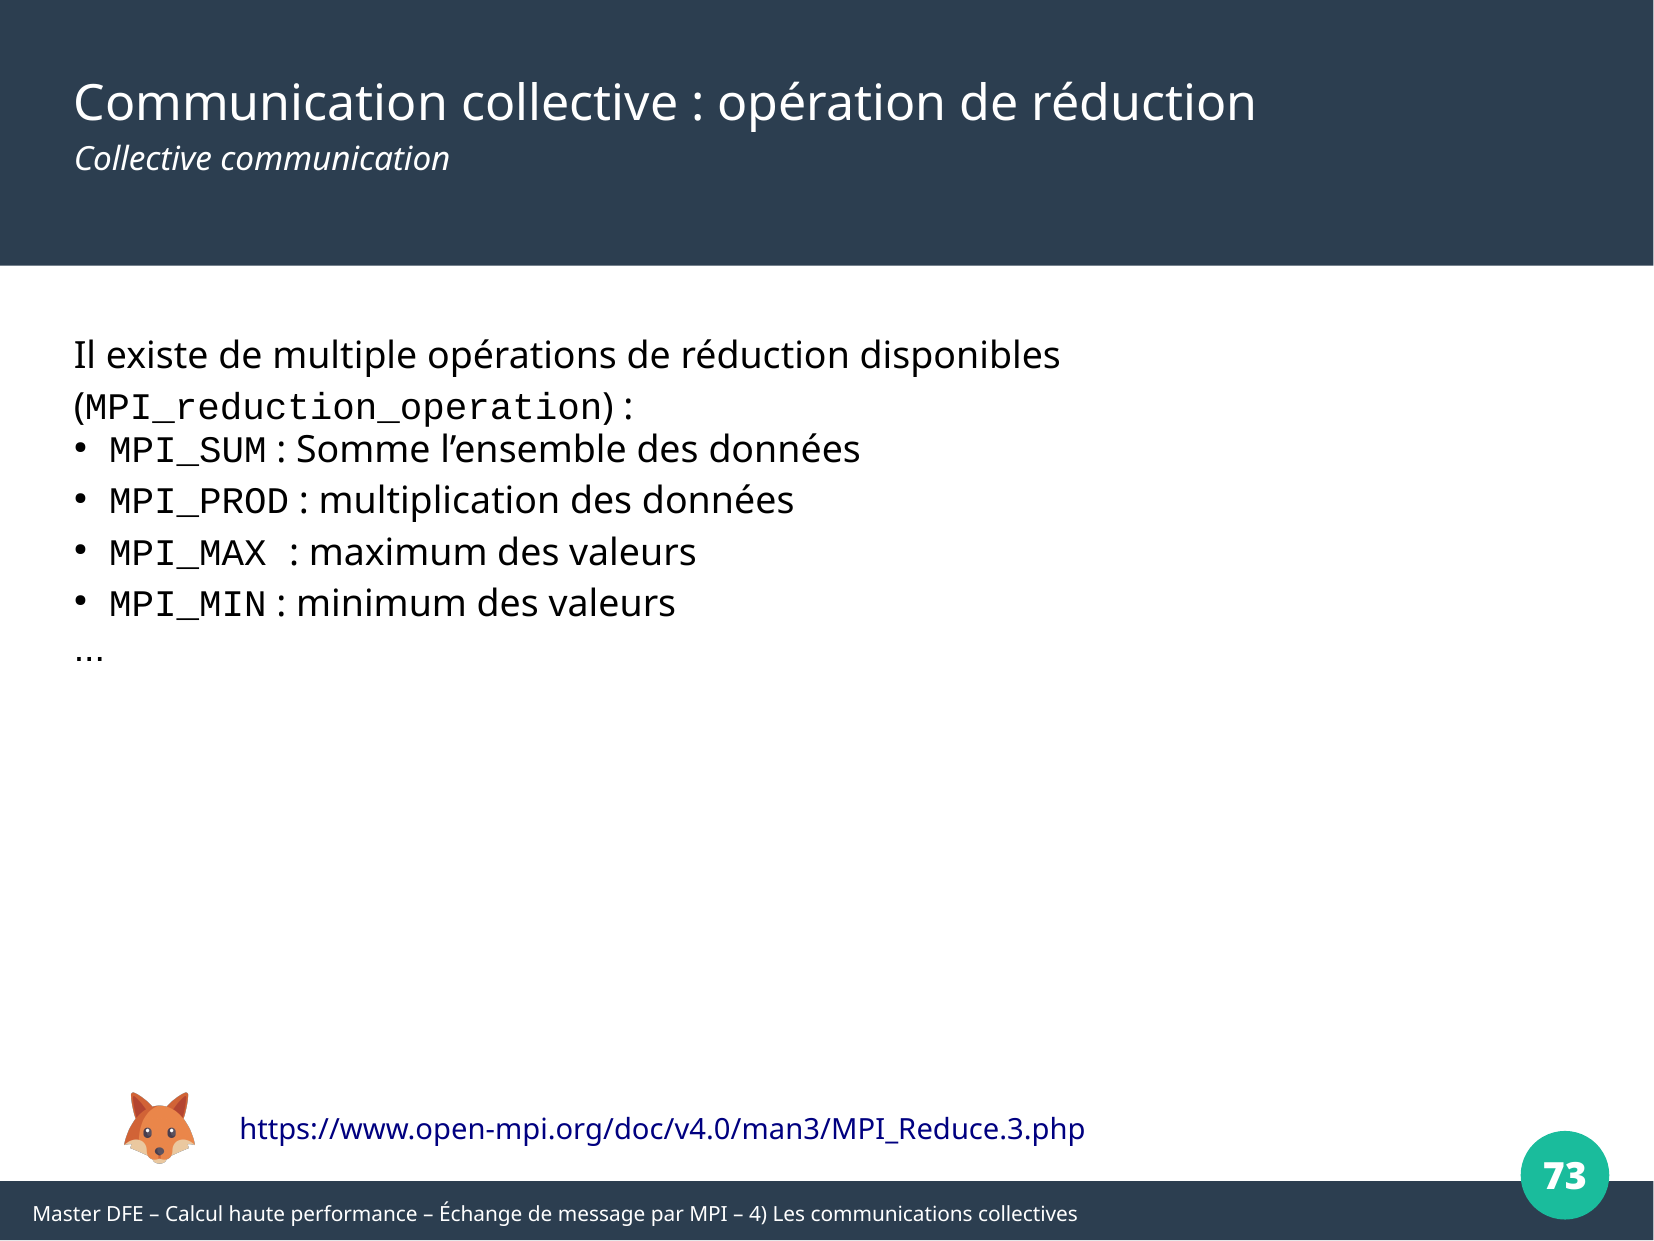

Communication collective : opération de réduction
Collective communication
Il existe de multiple opérations de réduction disponibles (MPI_reduction_operation) :
MPI_SUM : Somme l’ensemble des données
MPI_PROD : multiplication des données
MPI_MAX : maximum des valeurs
MPI_MIN : minimum des valeurs
...
https://www.open-mpi.org/doc/v4.0/man3/MPI_Reduce.3.php
73
Master DFE – Calcul haute performance – Échange de message par MPI – 4) Les communications collectives